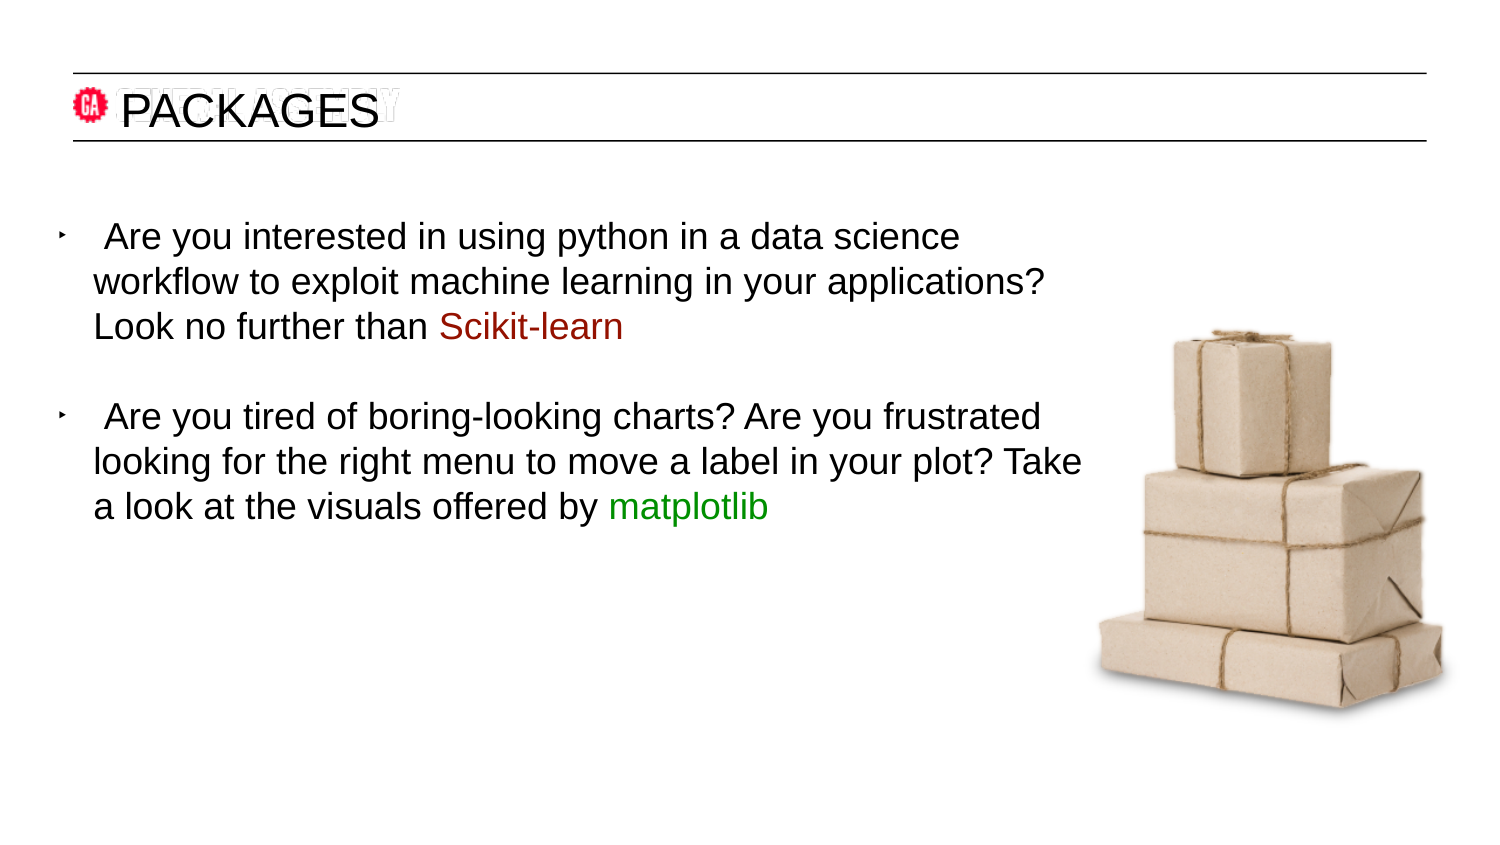

PACKAGES
 Are you interested in using python in a data science workflow to exploit machine learning in your applications? Look no further than Scikit-learn
 Are you tired of boring-looking charts? Are you frustrated looking for the right menu to move a label in your plot? Take a look at the visuals offered by matplotlib